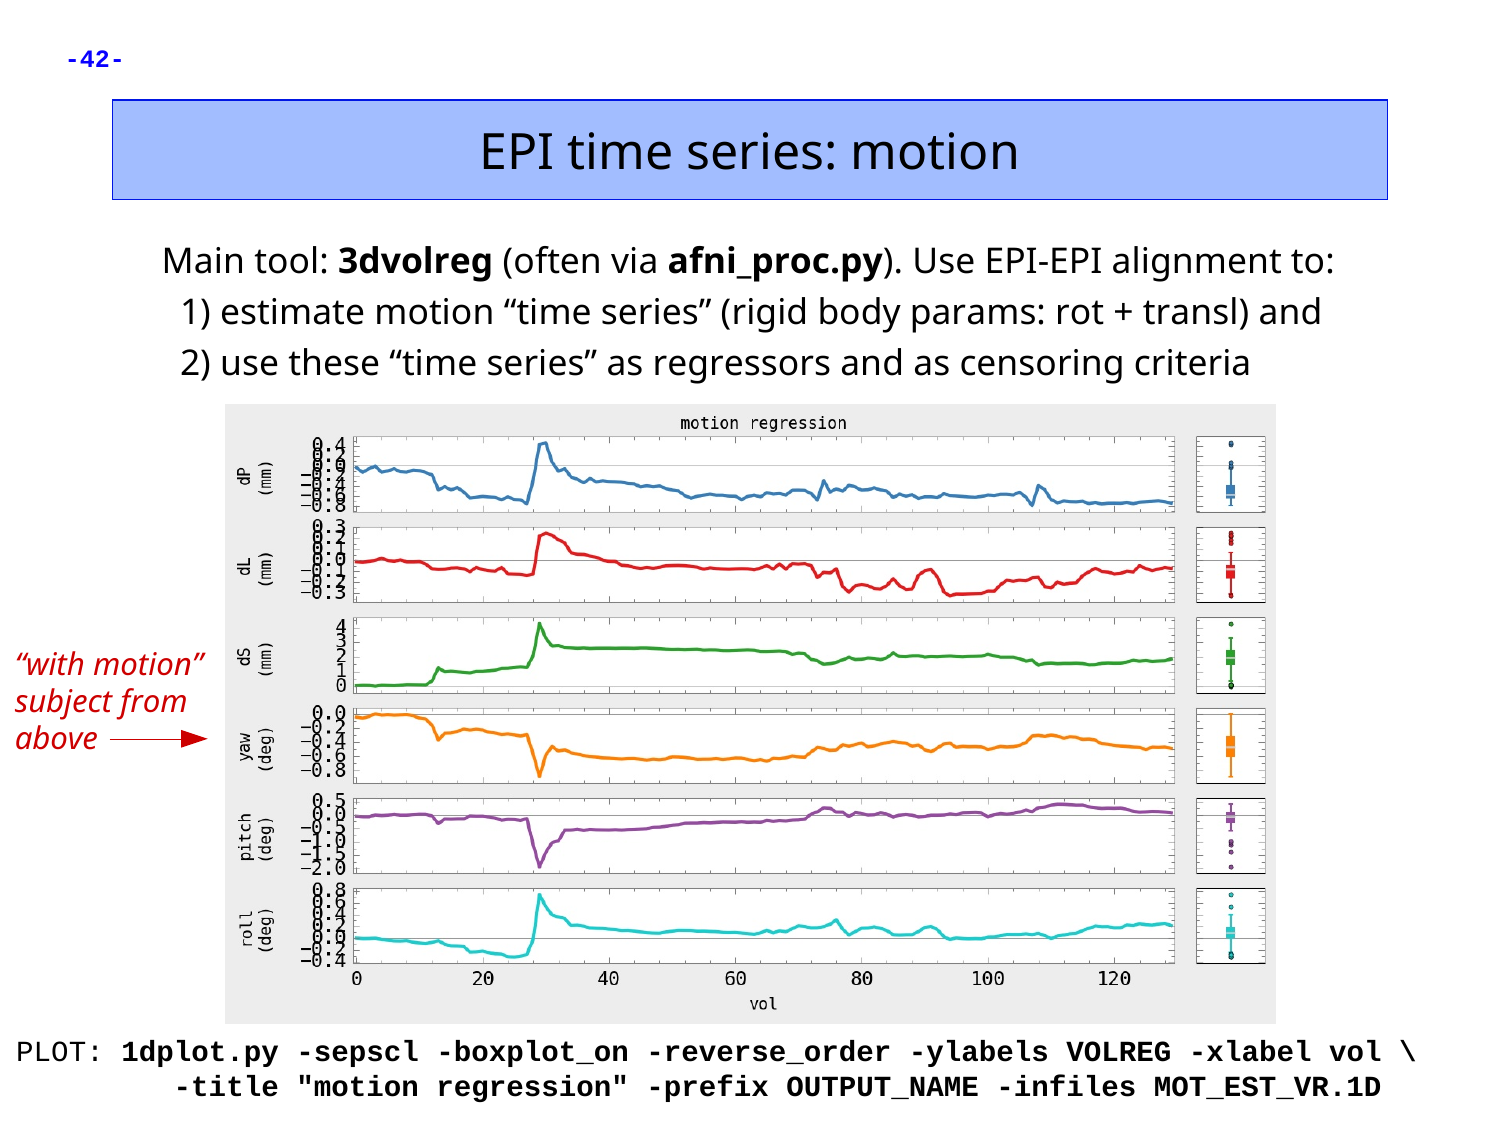

EPI time series: motion
Main tool: 3dvolreg (often via afni_proc.py). Use EPI-EPI alignment to:
 1) estimate motion “time series” (rigid body params: rot + transl) and
 2) use these “time series” as regressors and as censoring criteria
“with motion” subject from above
PLOT: 1dplot.py -sepscl -boxplot_on -reverse_order -ylabels VOLREG -xlabel vol \
 -title "motion regression" -prefix OUTPUT_NAME -infiles MOT_EST_VR.1D